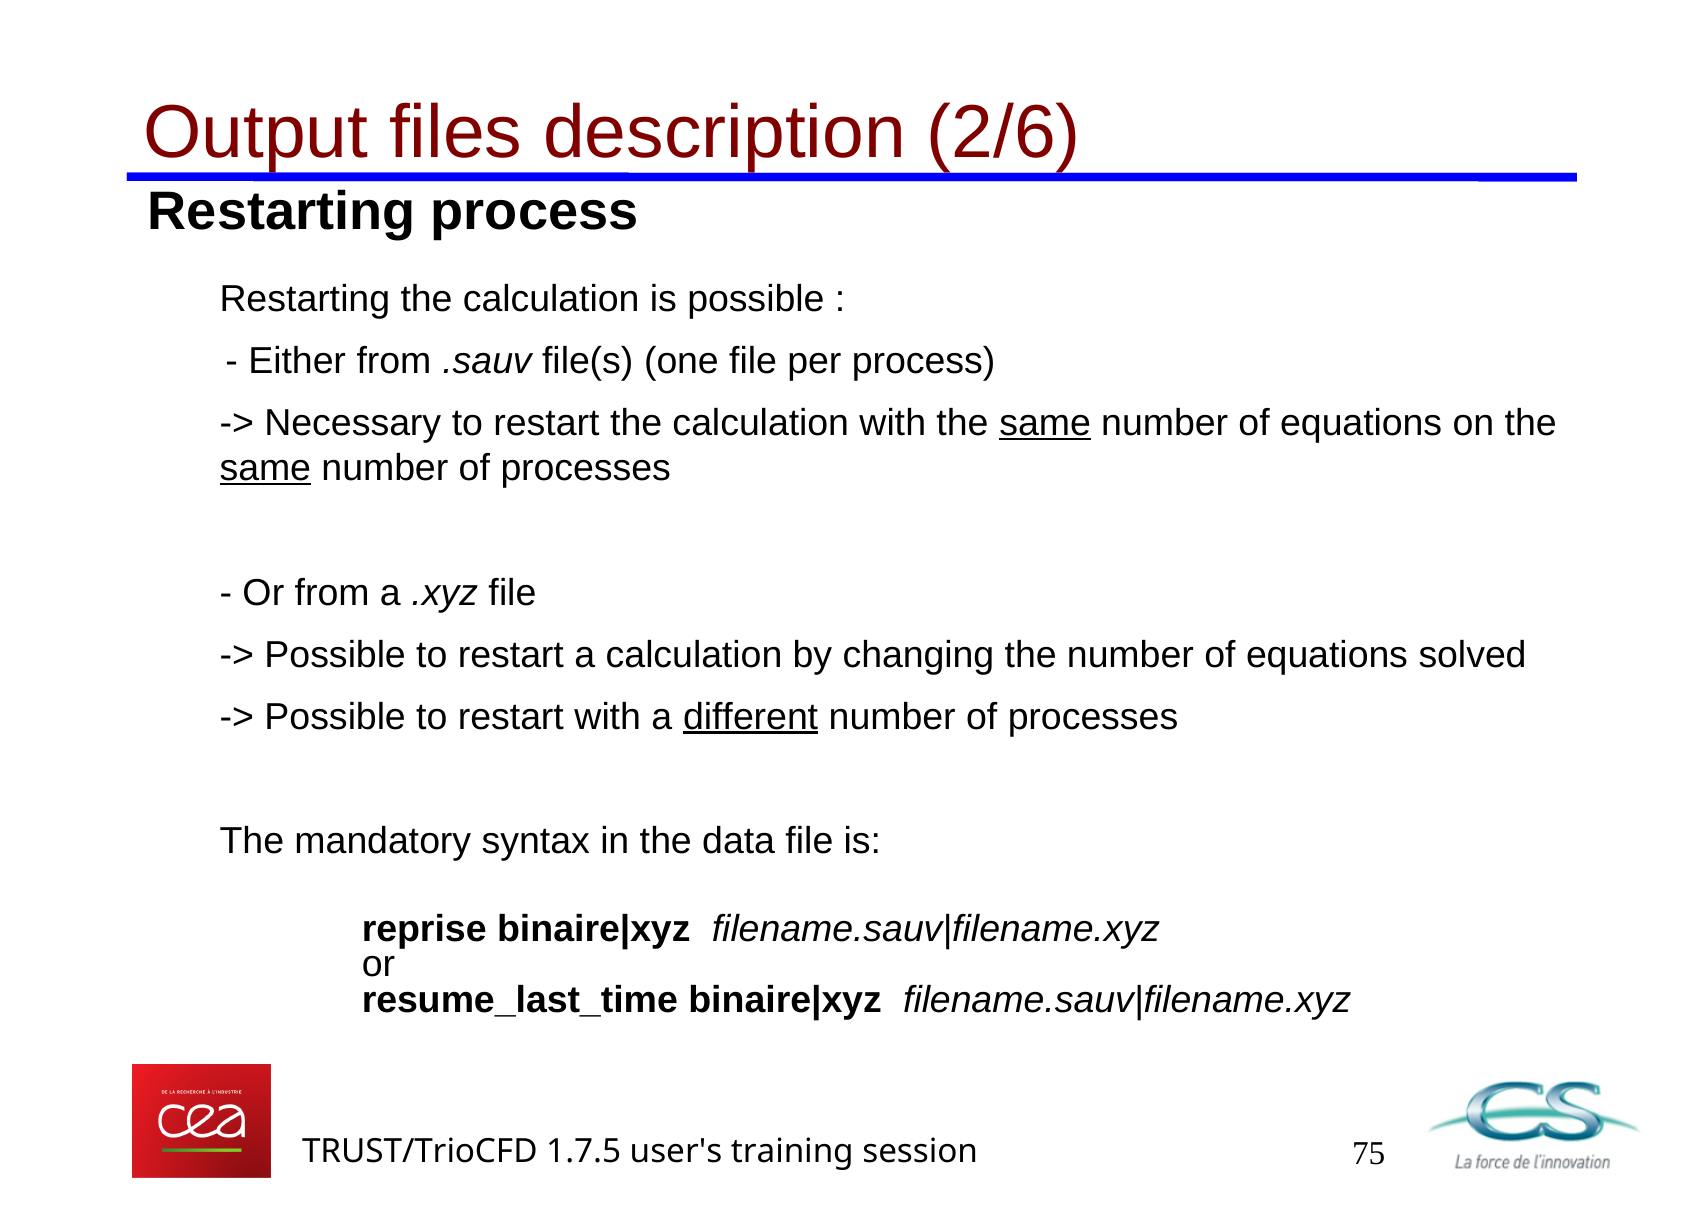

# Output files description (2/6)
Restarting process
Restarting the calculation is possible :
- Either from .sauv file(s) (one file per process)
-> Necessary to restart the calculation with the same number of equations on the same number of processes
- Or from a .xyz file
-> Possible to restart a calculation by changing the number of equations solved
-> Possible to restart with a different number of processes
The mandatory syntax in the data file is:
reprise binaire|xyz filename.sauv|filename.xyz
or
resume_last_time binaire|xyz filename.sauv|filename.xyz
TRUST/TrioCFD 1.7.5 user's training session
75